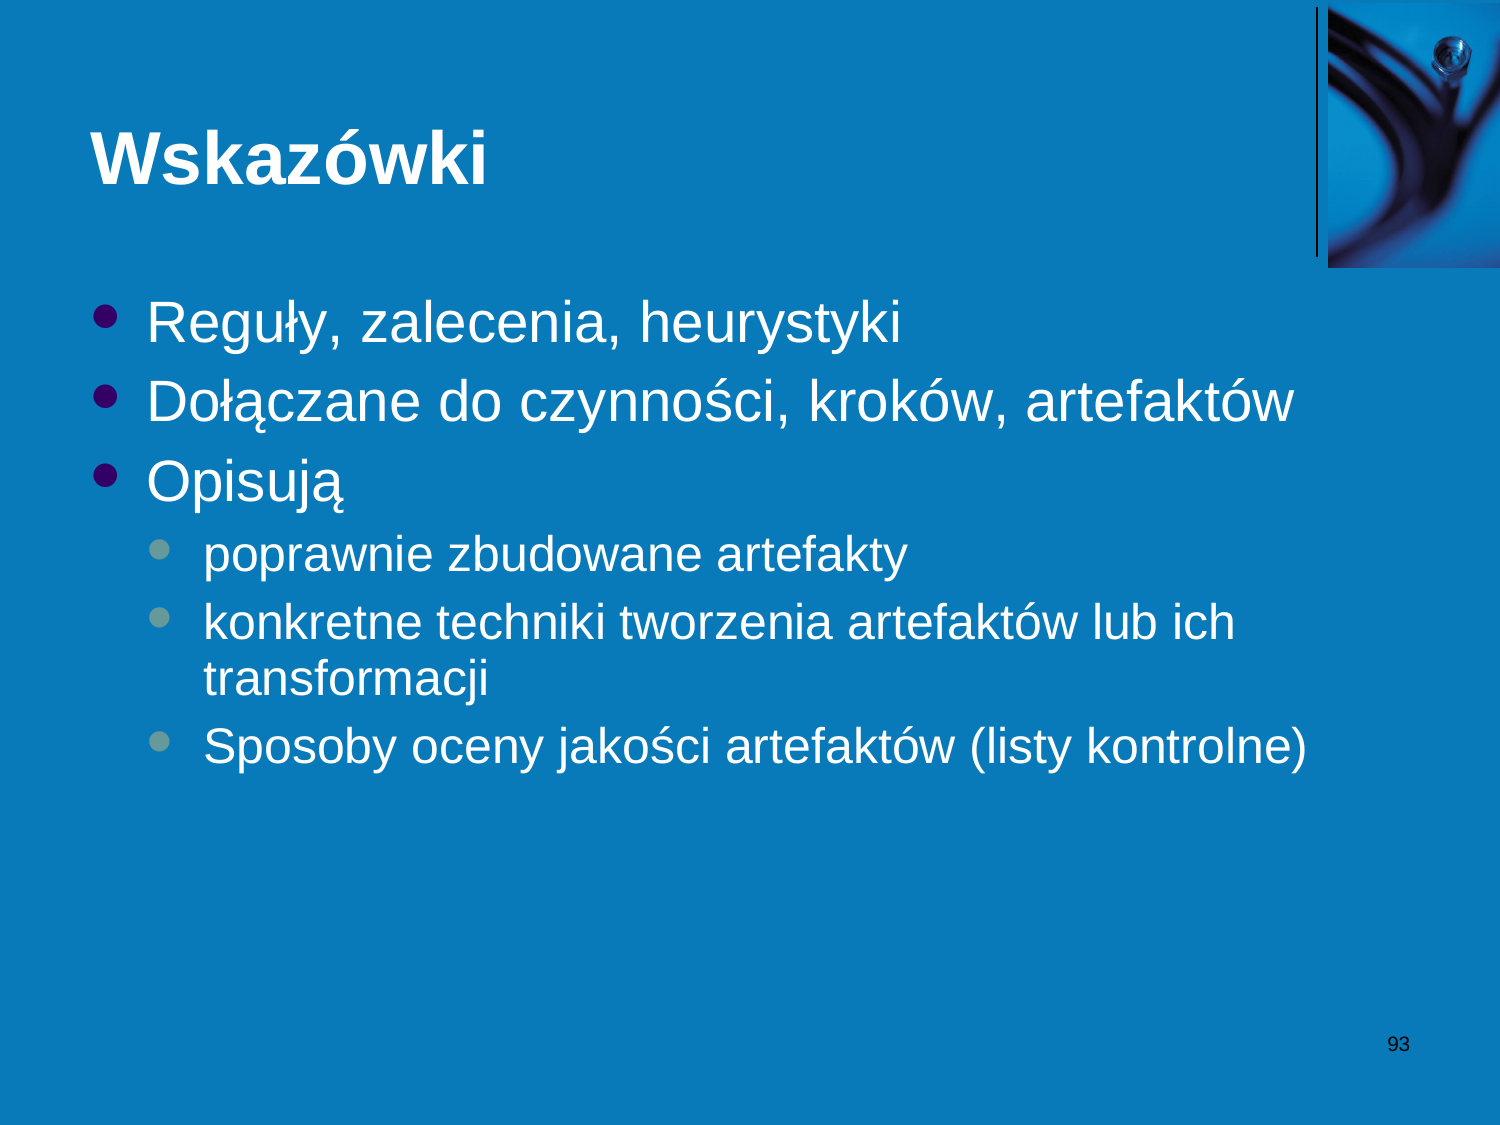

# Wskazówki
Reguły, zalecenia, heurystyki
Dołączane do czynności, kroków, artefaktów
Opisują
poprawnie zbudowane artefakty
konkretne techniki tworzenia artefaktów lub ich transformacji
Sposoby oceny jakości artefaktów (listy kontrolne)
93